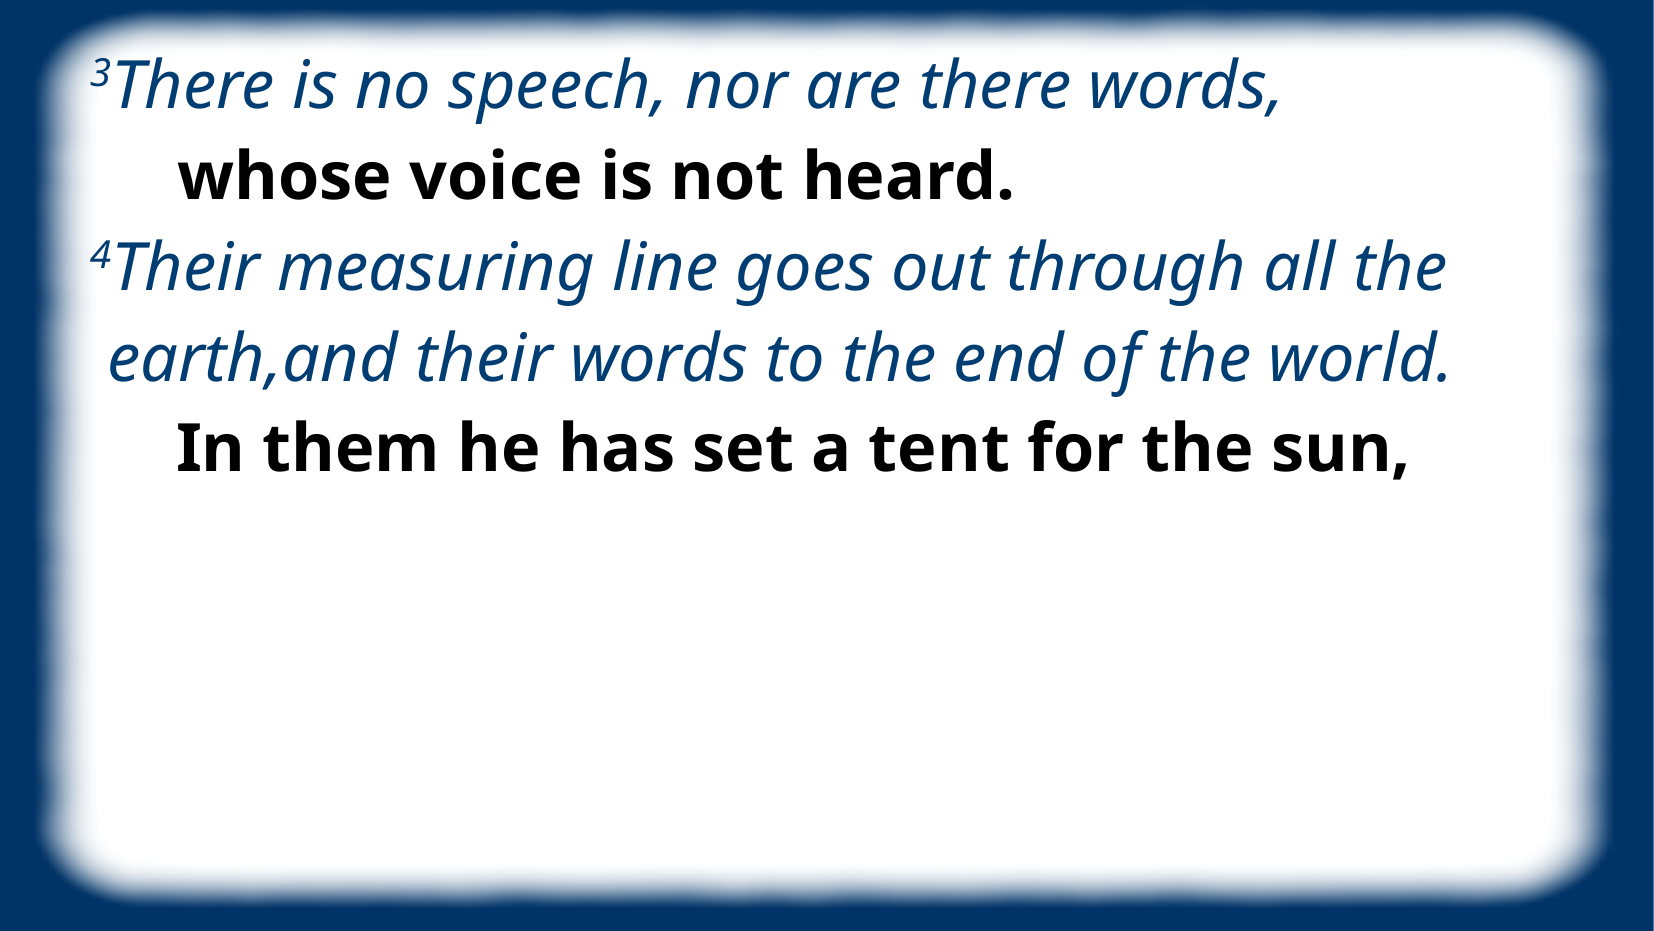

3There is no speech, nor are there words,
 whose voice is not heard.
4Their measuring line goes out through all the
 earth,and their words to the end of the world.
 In them he has set a tent for the sun,